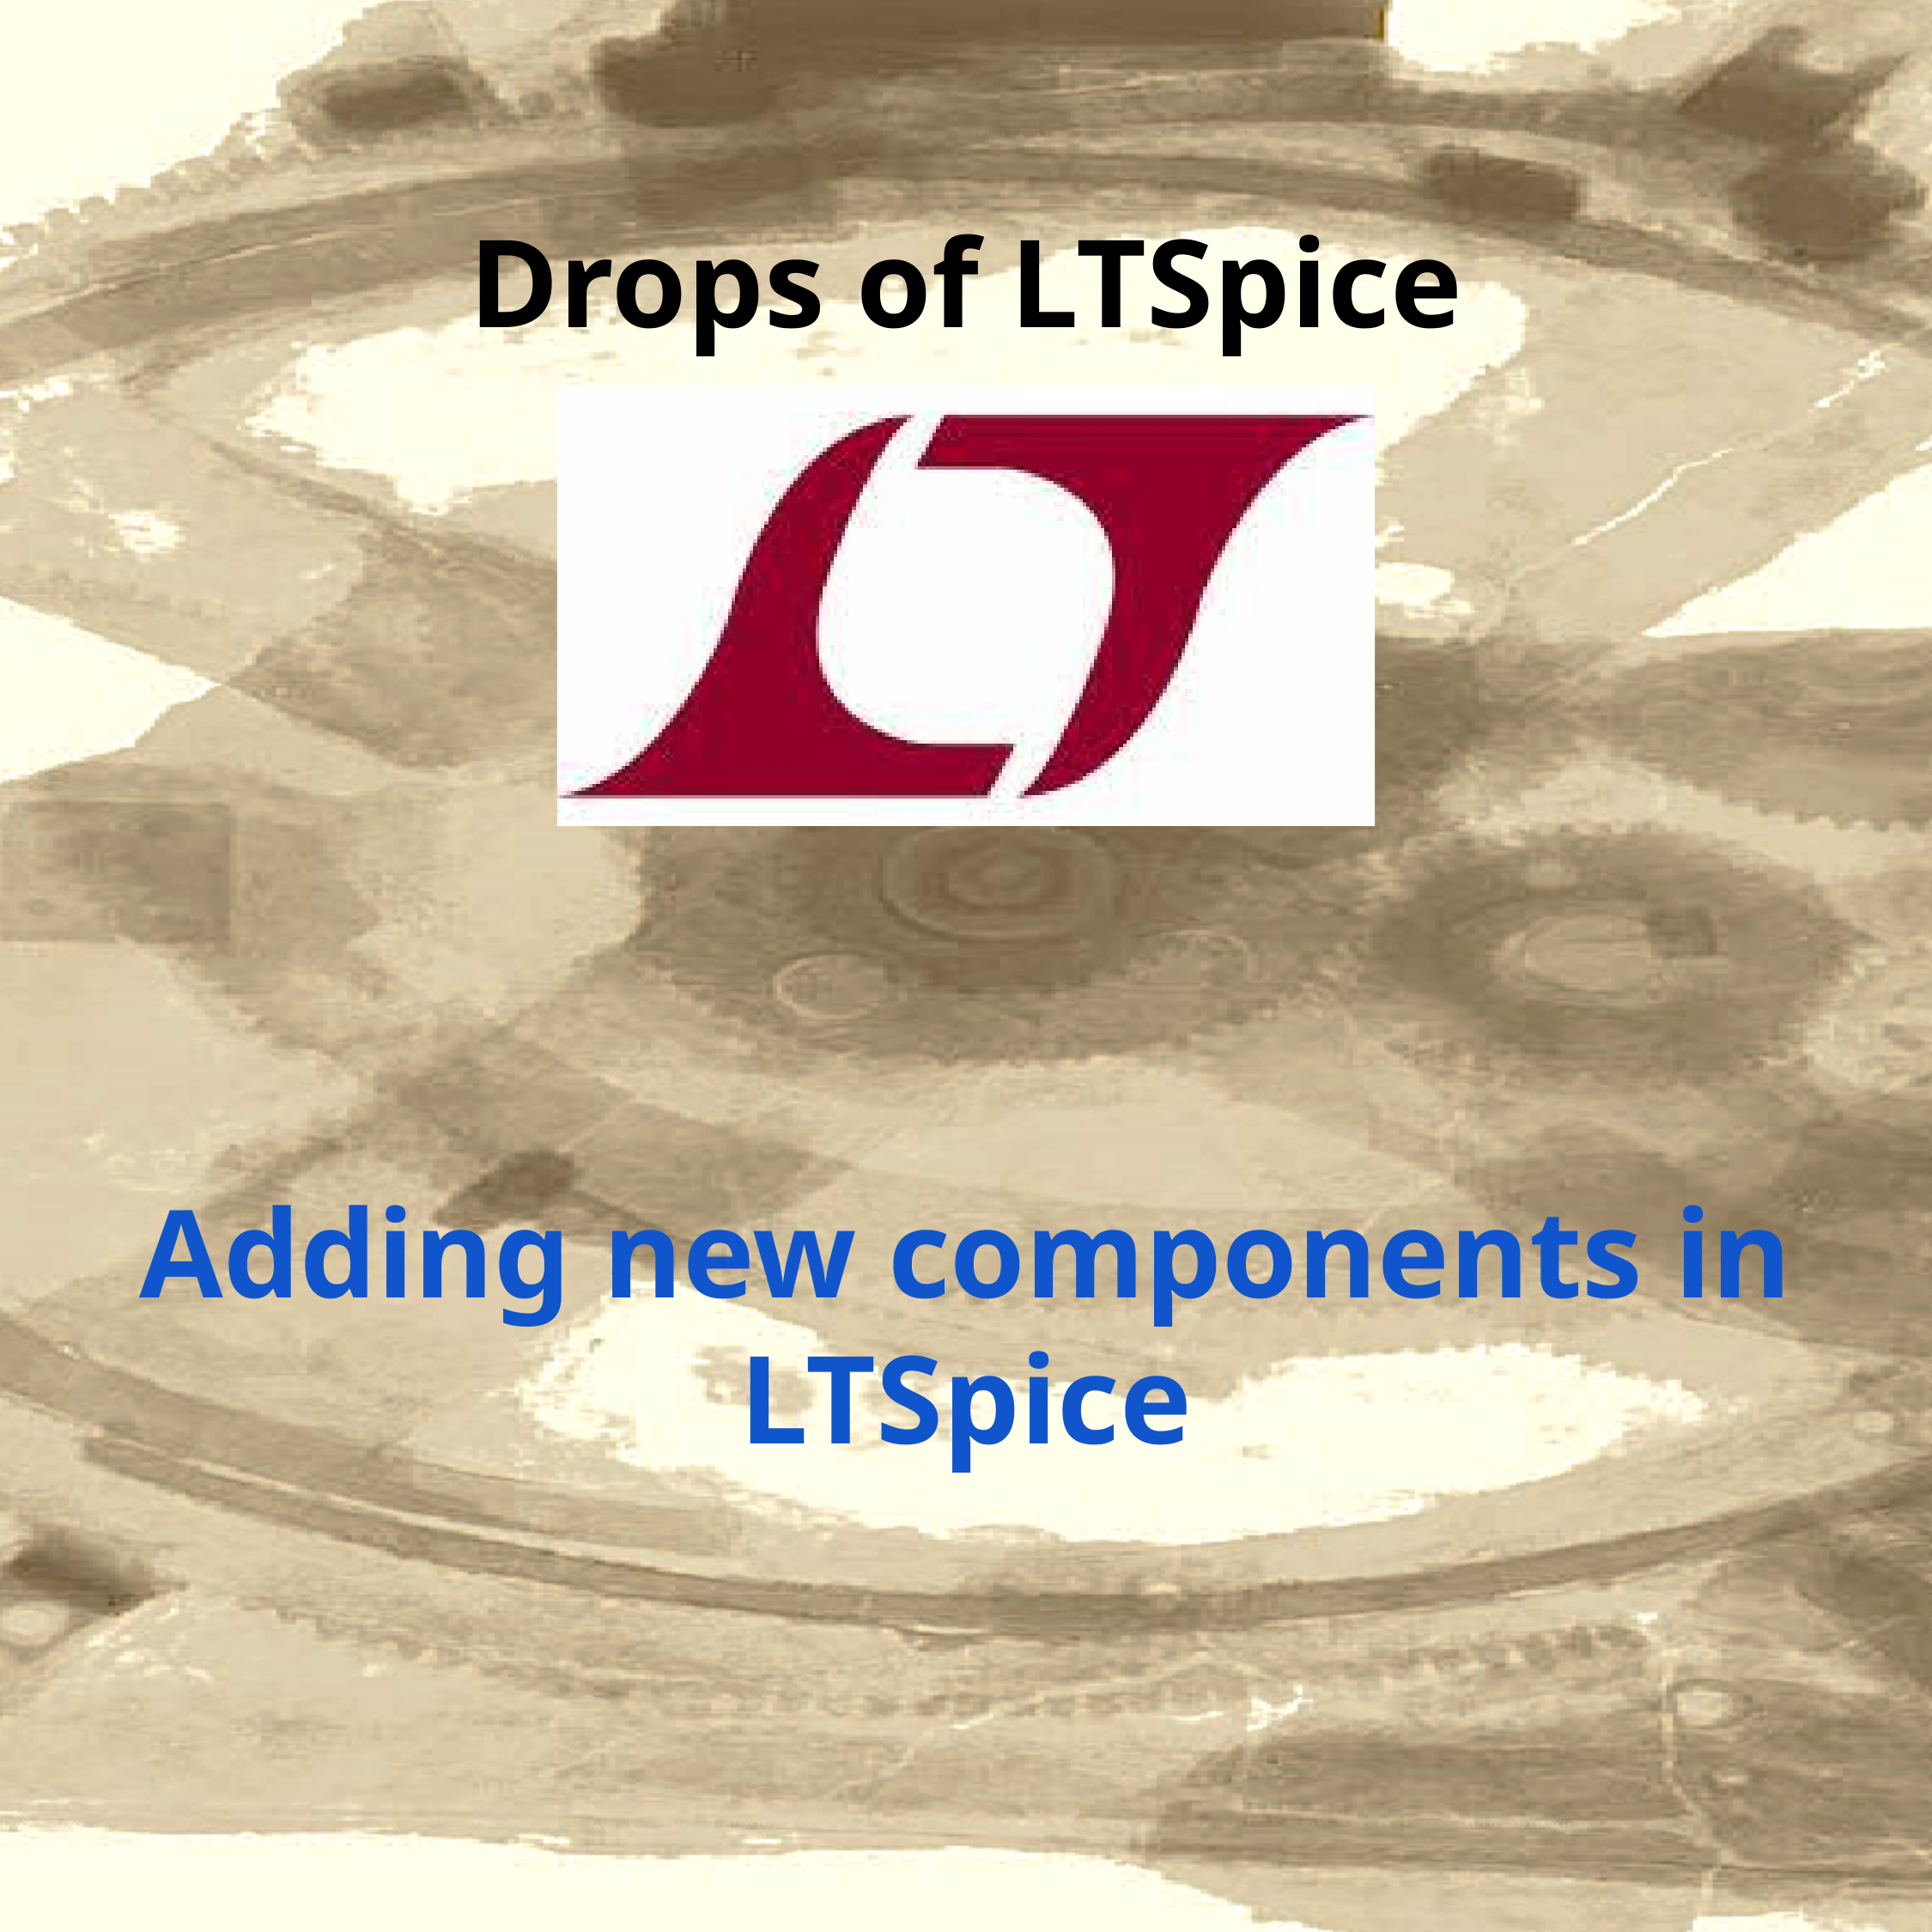

Drops of LTSpice
Adding new components in LTSpice